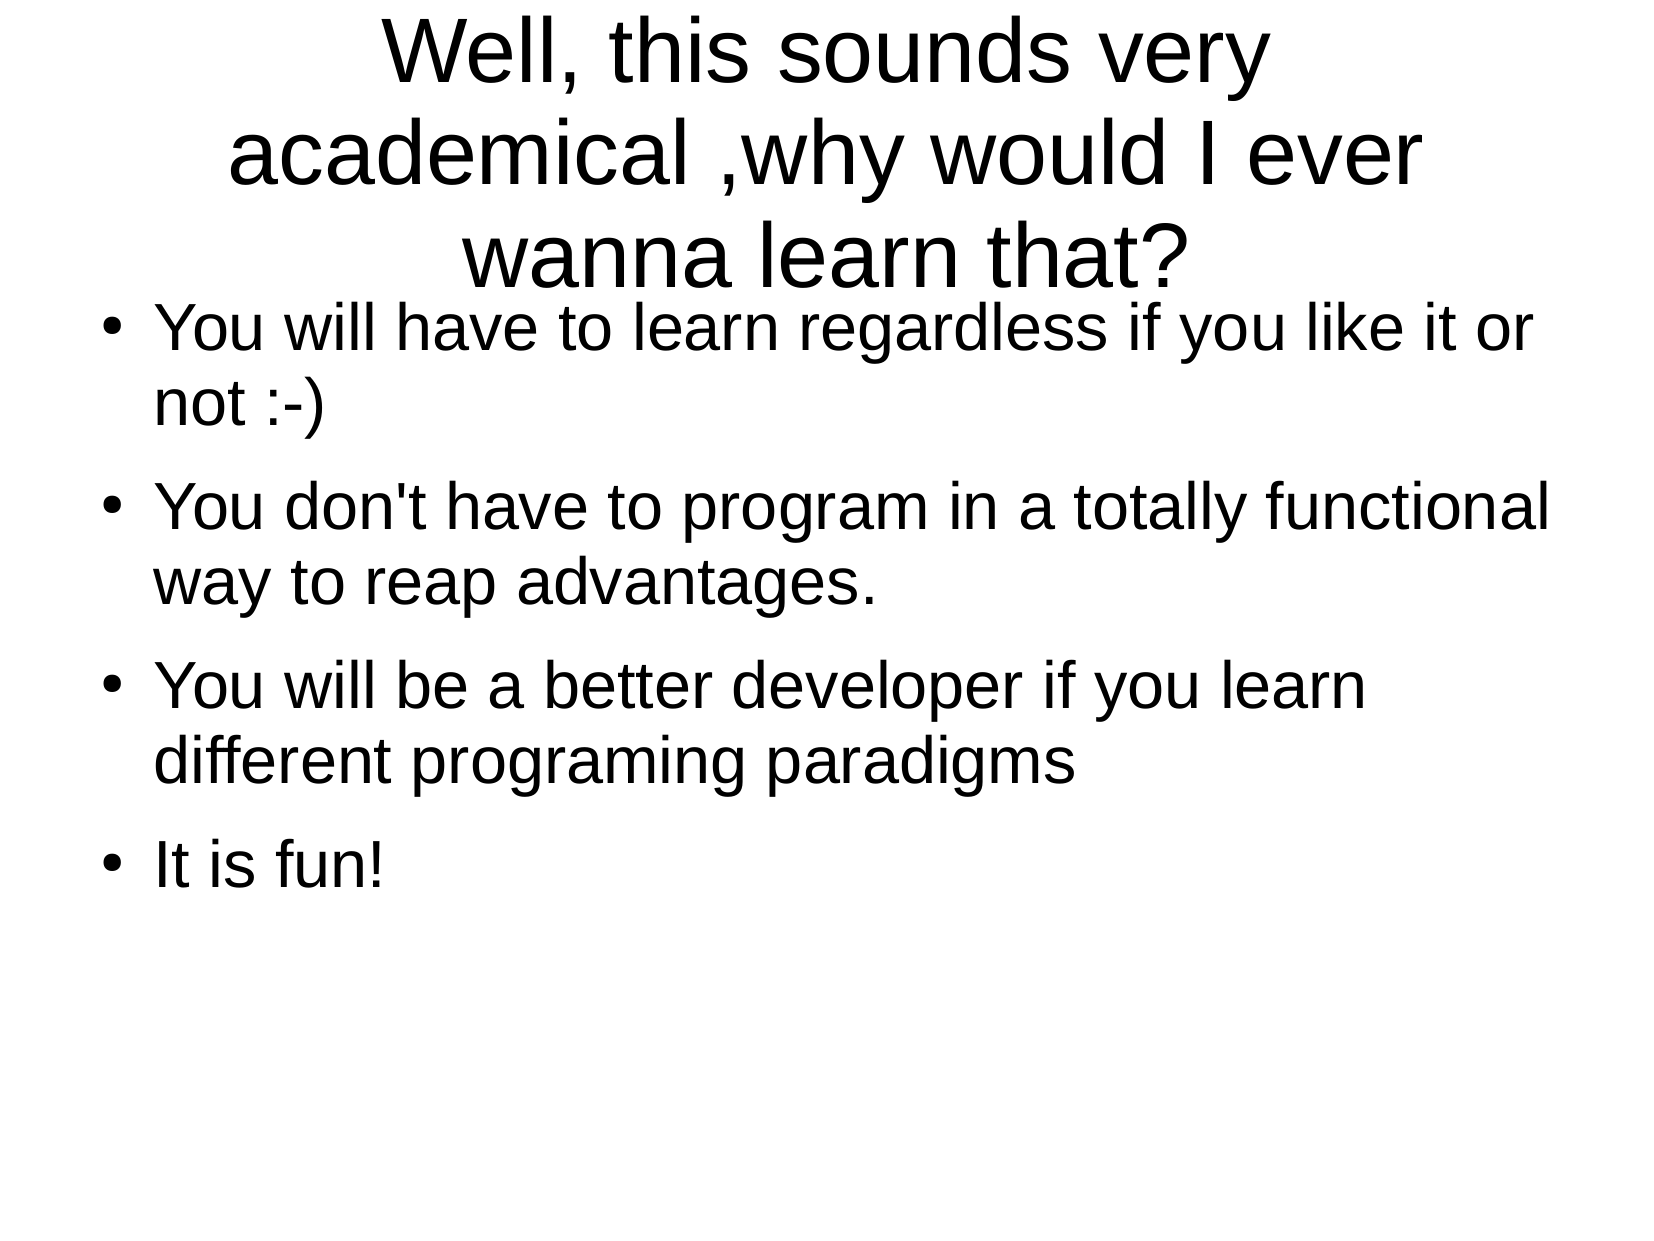

# Well, this sounds very academical ,why would I ever wanna learn that?
You will have to learn regardless if you like it or not :-)
You don't have to program in a totally functional way to reap advantages.
You will be a better developer if you learn different programing paradigms
It is fun!